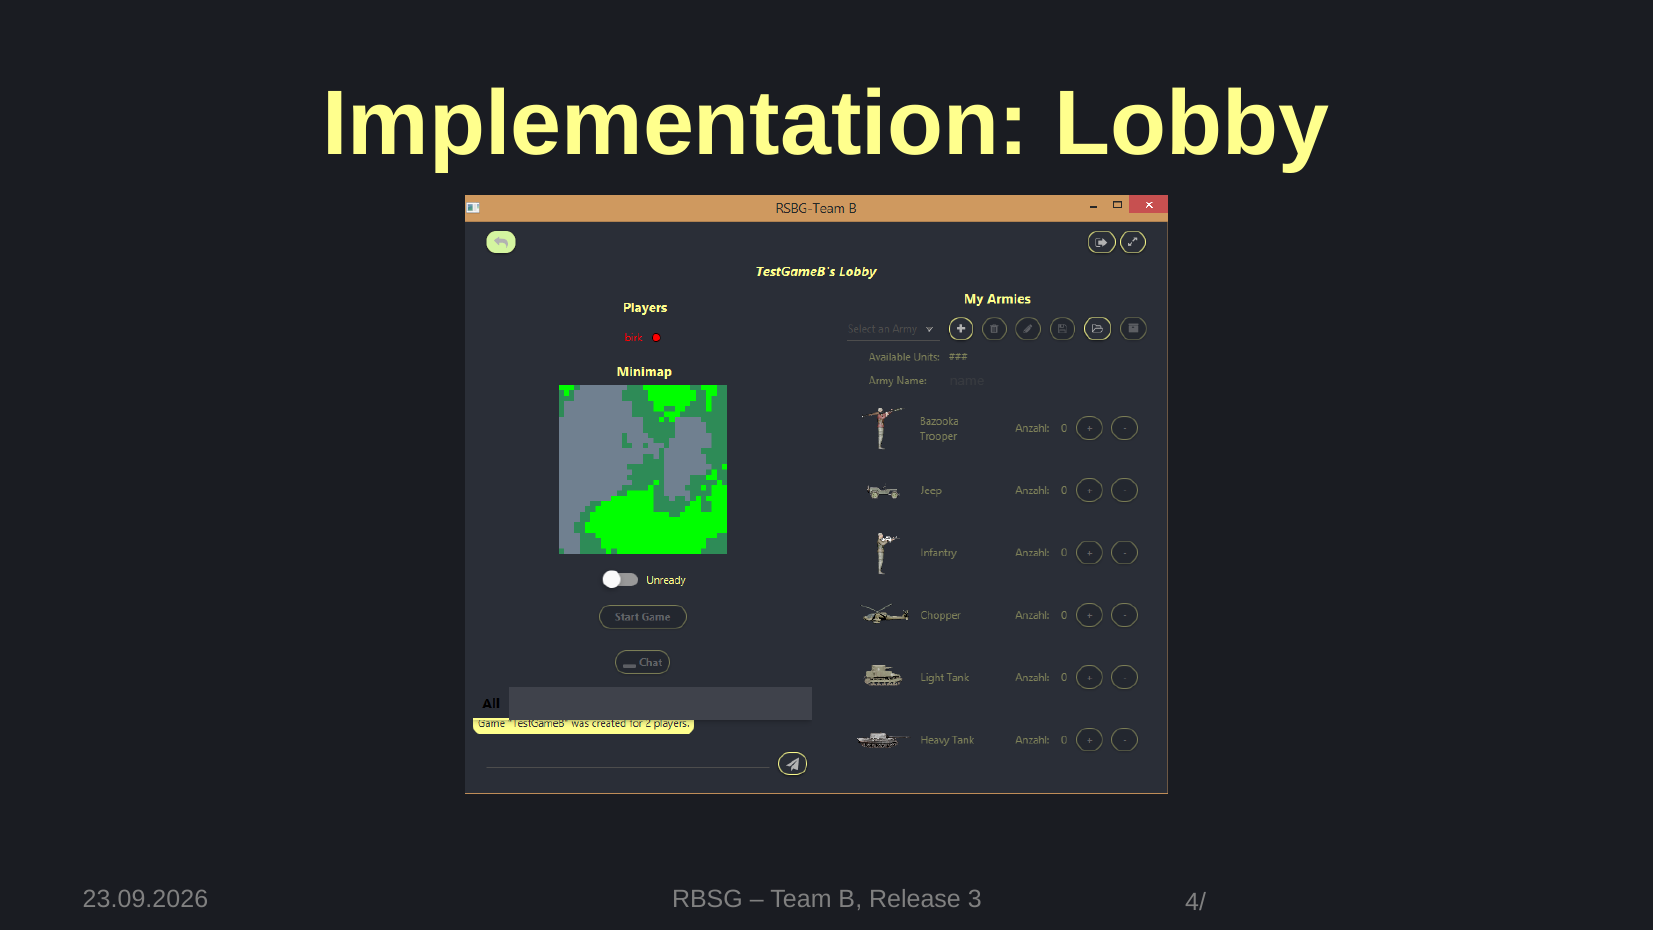

# Implementation: Lobby
RBSG – Team B, Release 3
1/